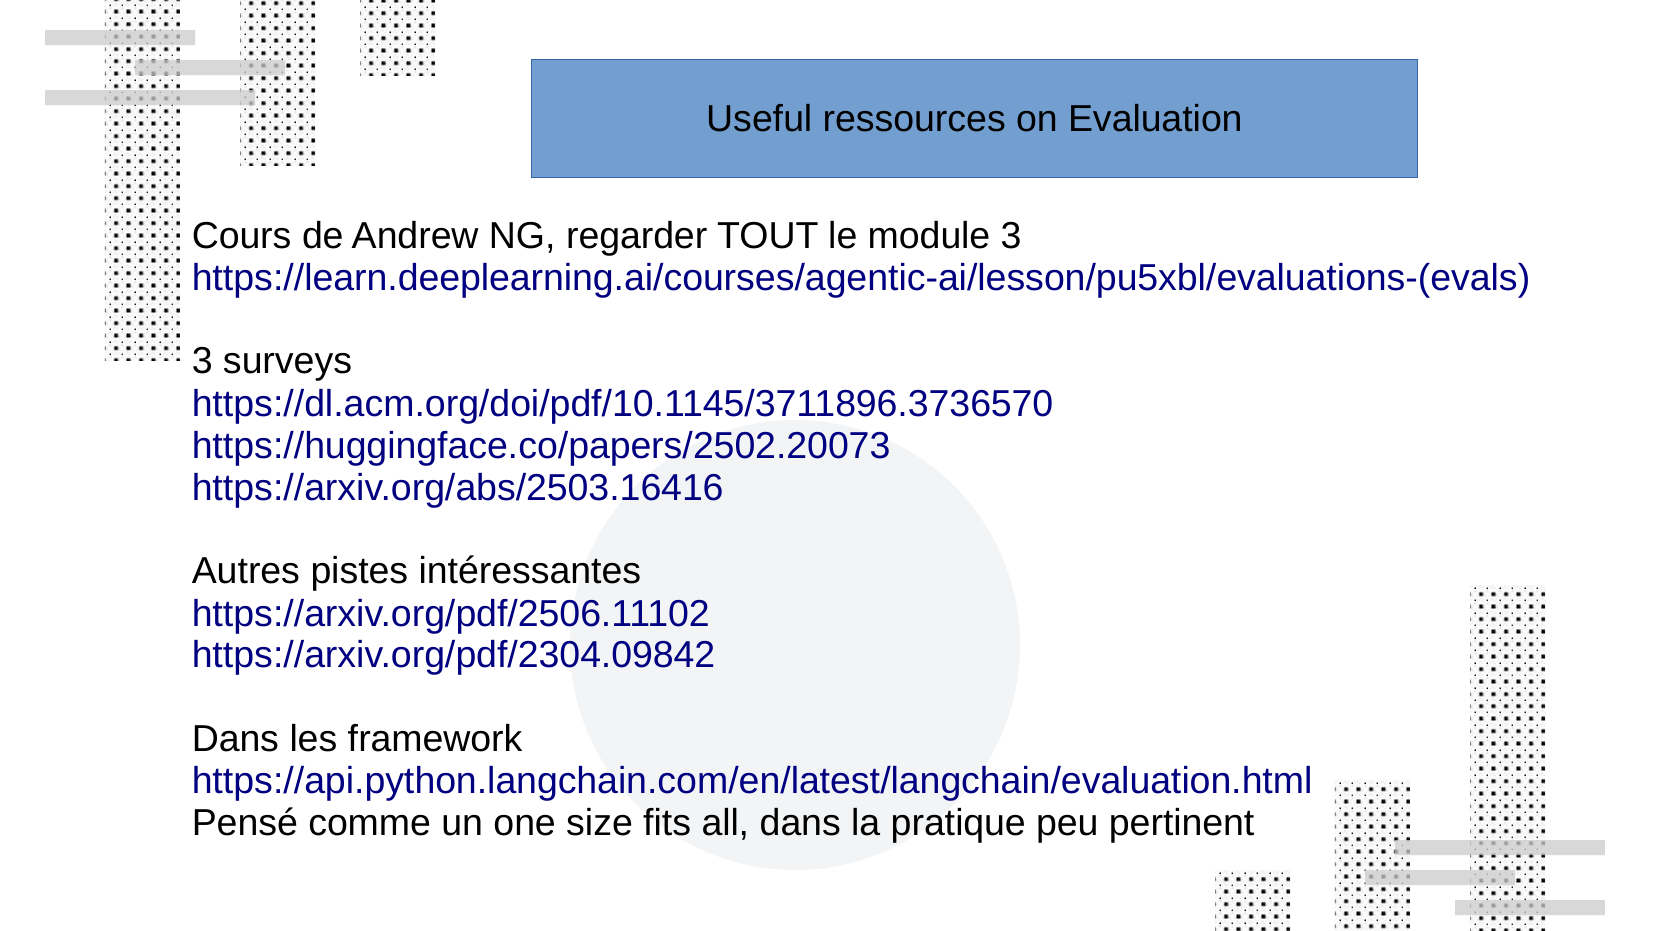

Useful ressources on Evaluation
Cours de Andrew NG, regarder TOUT le module 3
https://learn.deeplearning.ai/courses/agentic-ai/lesson/pu5xbl/evaluations-(evals)
3 surveys
https://dl.acm.org/doi/pdf/10.1145/3711896.3736570
https://huggingface.co/papers/2502.20073
https://arxiv.org/abs/2503.16416
Autres pistes intéressantes
https://arxiv.org/pdf/2506.11102
https://arxiv.org/pdf/2304.09842
Dans les framework
https://api.python.langchain.com/en/latest/langchain/evaluation.html
Pensé comme un one size fits all, dans la pratique peu pertinent